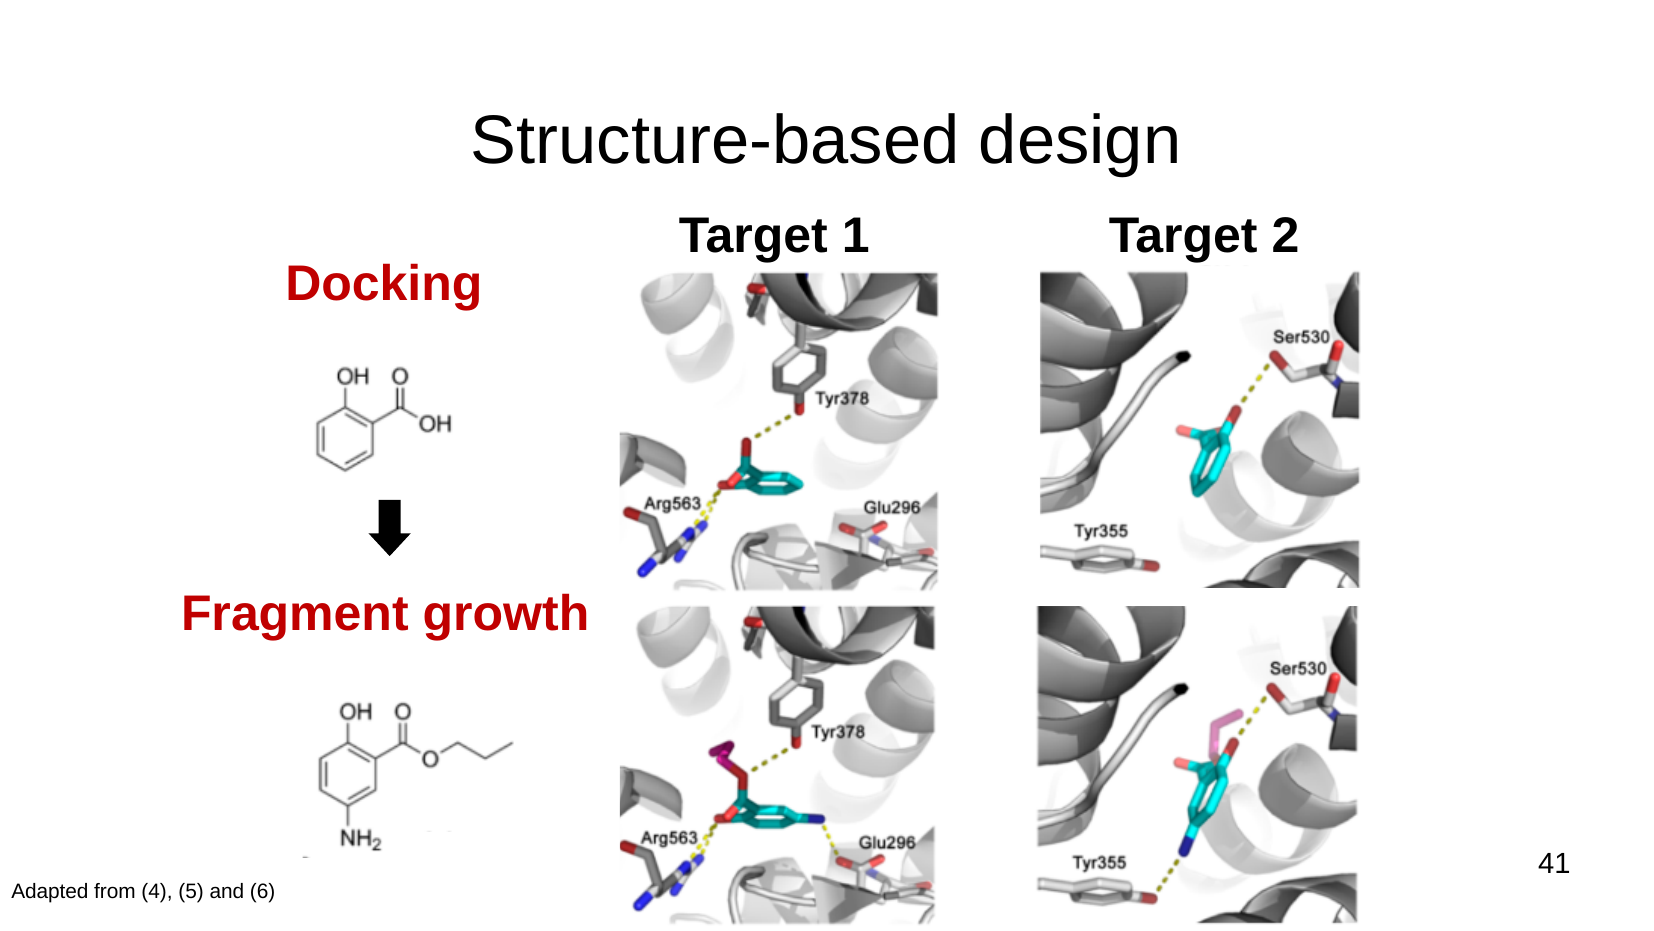

# Structure-based design
Target 1
Target 2
Docking
Fragment growth
41
Adapted from (4), (5) and (6)